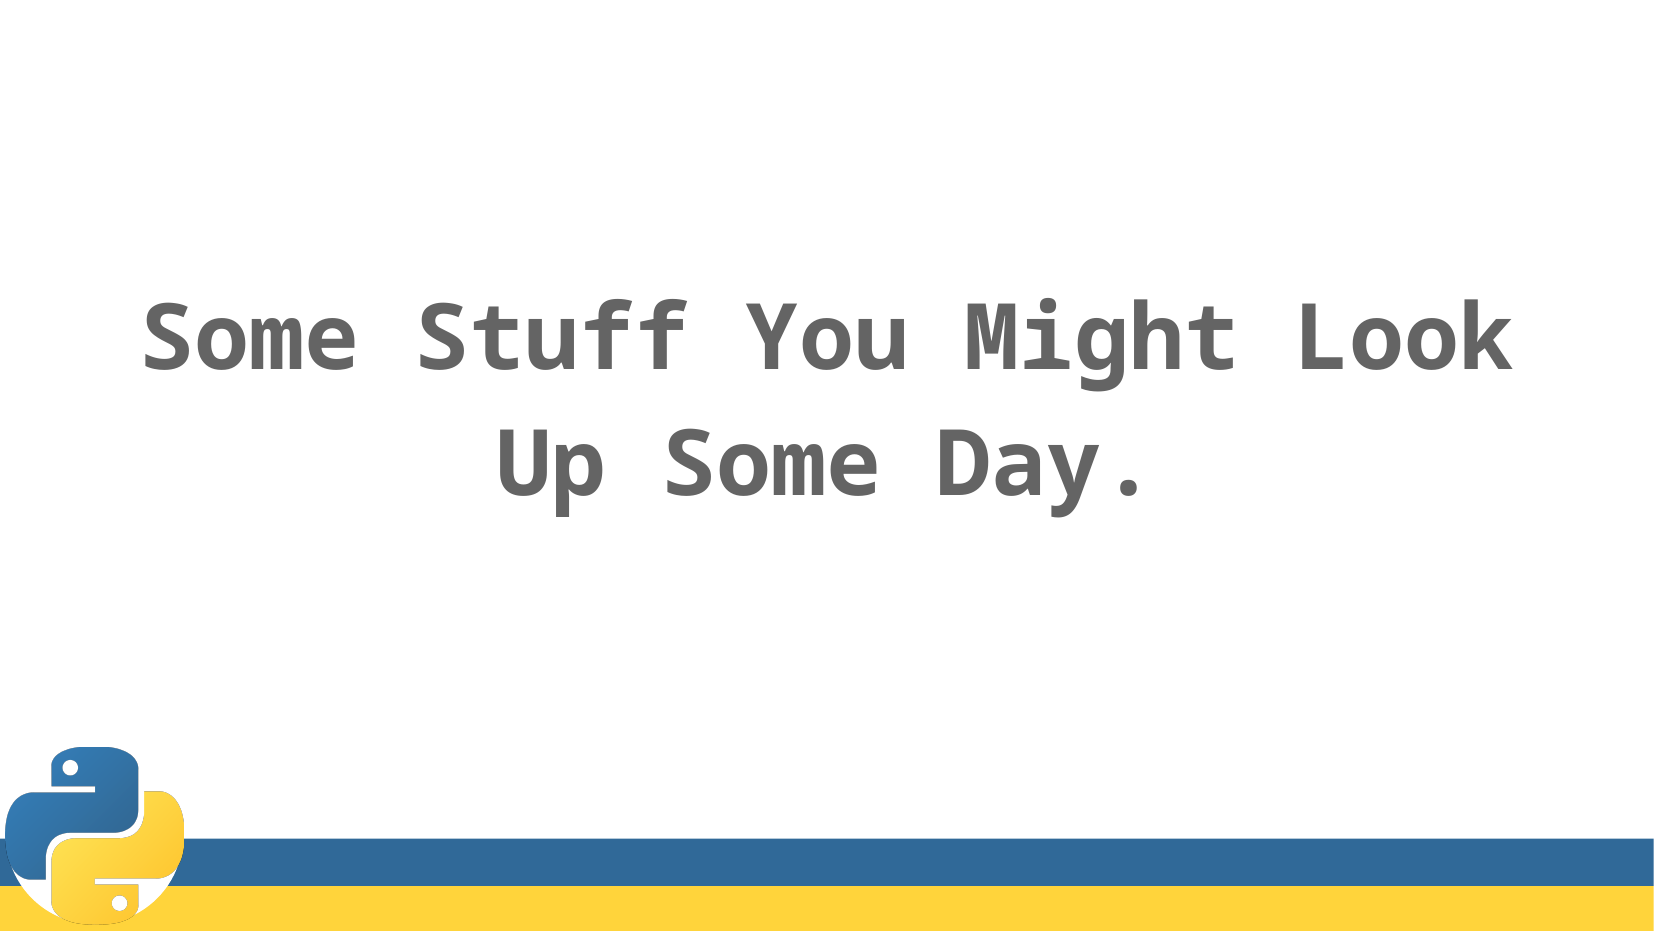

# Some Stuff You Might Look Up Some Day.